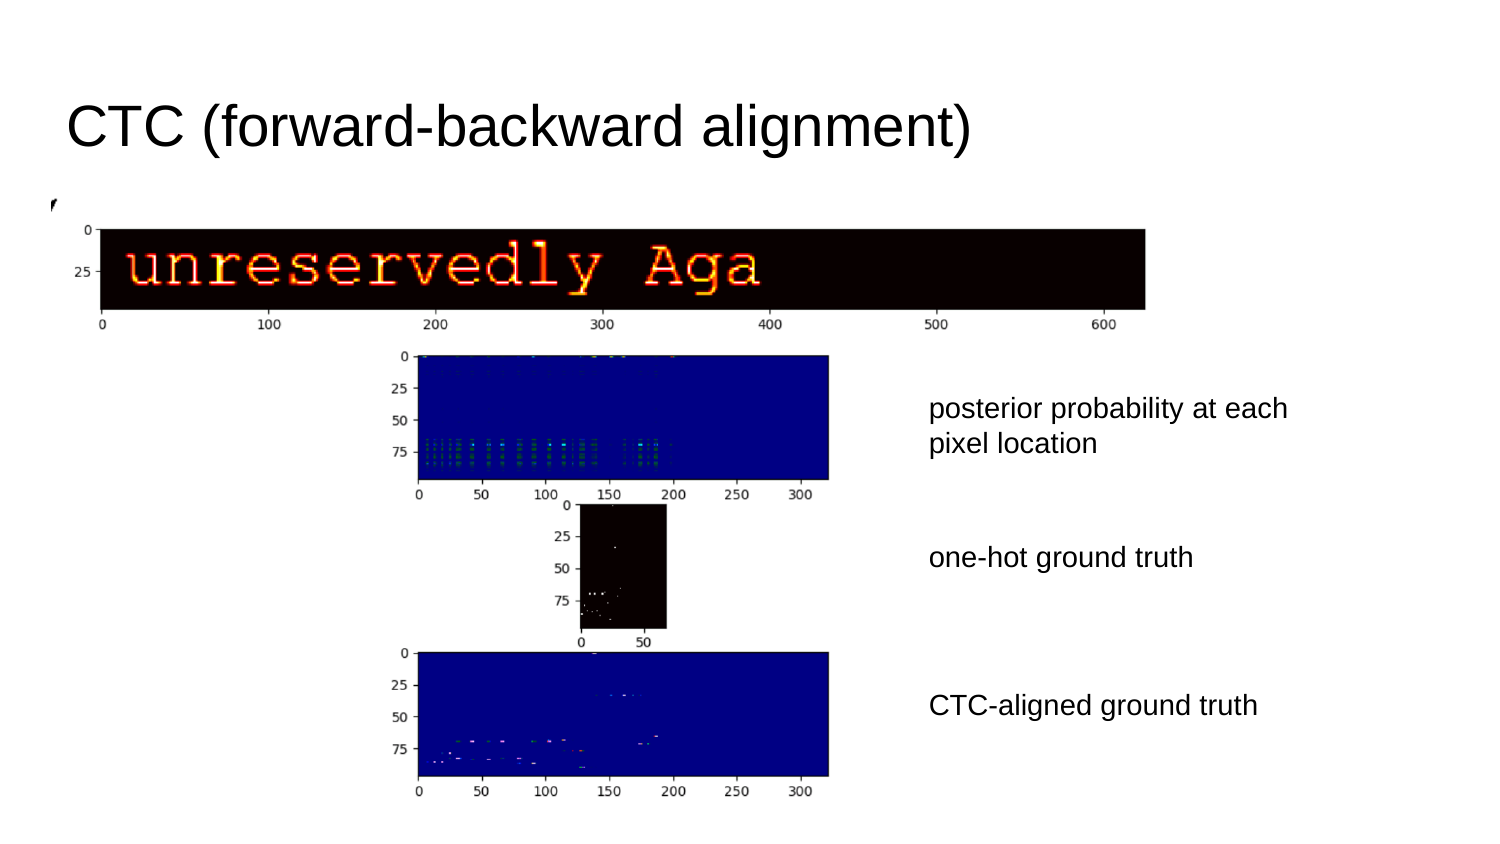

# CTC (forward-backward alignment)
posterior probability at each pixel location
one-hot ground truth
CTC-aligned ground truth